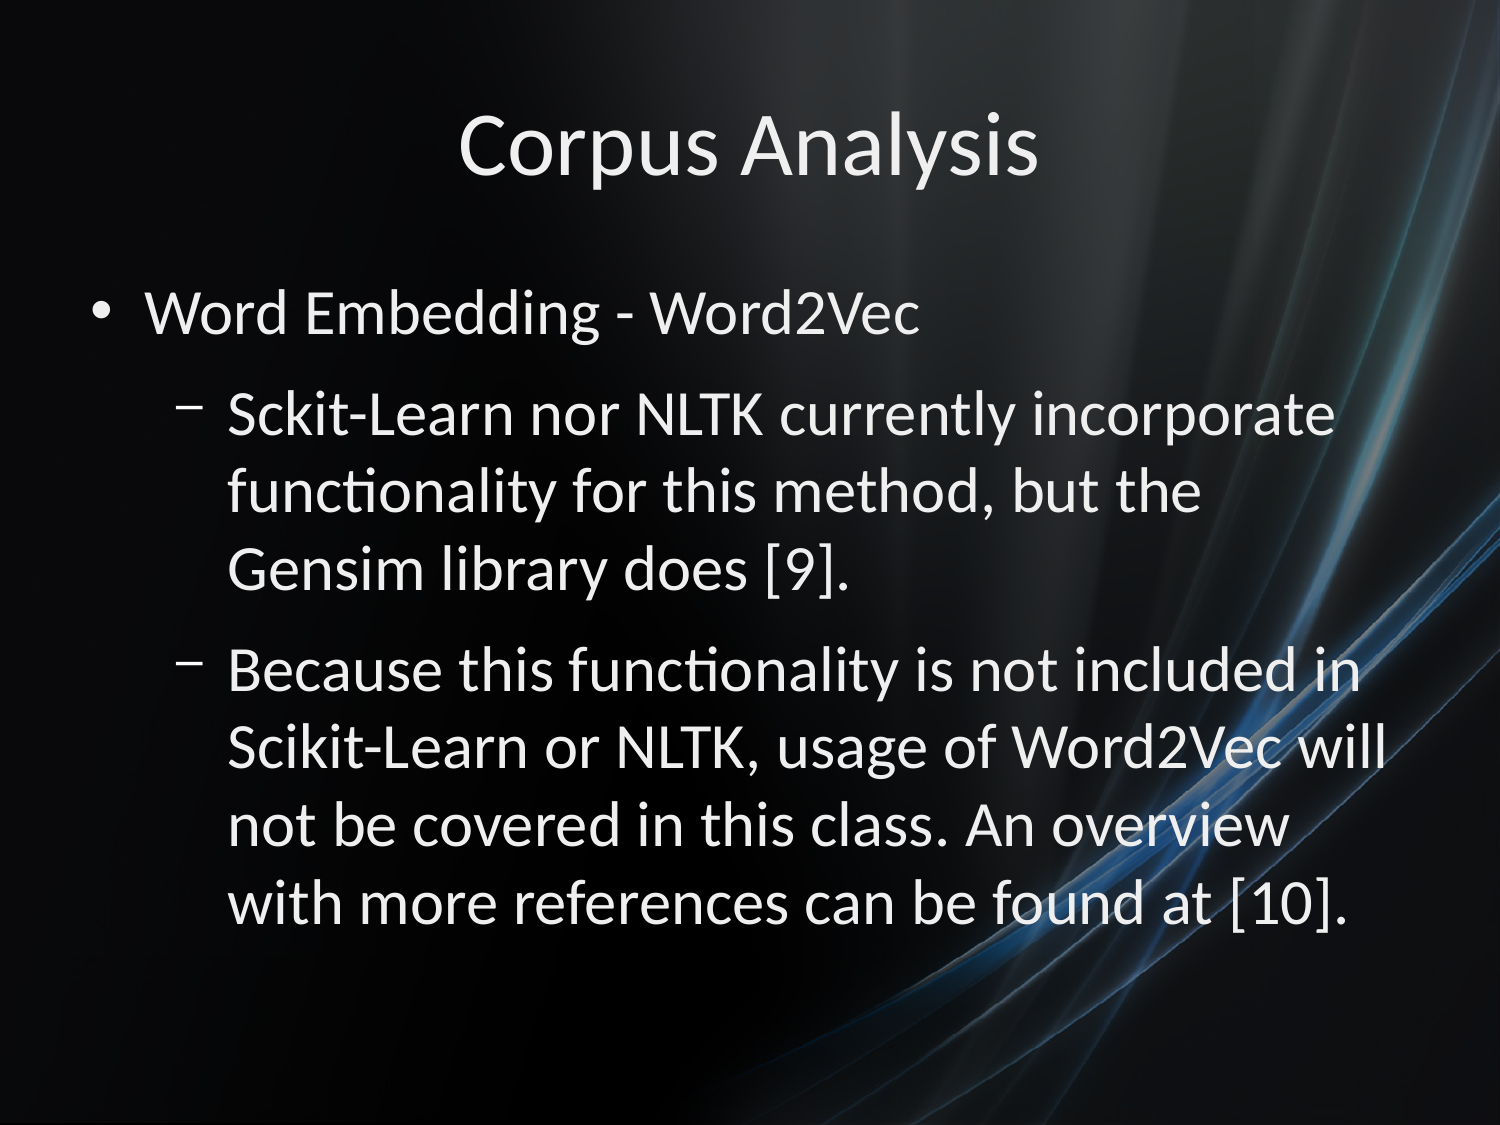

# Corpus Analysis
Word Embedding - Word2Vec
Sckit-Learn nor NLTK currently incorporate functionality for this method, but the Gensim library does [9].
Because this functionality is not included in Scikit-Learn or NLTK, usage of Word2Vec will not be covered in this class. An overview with more references can be found at [10].